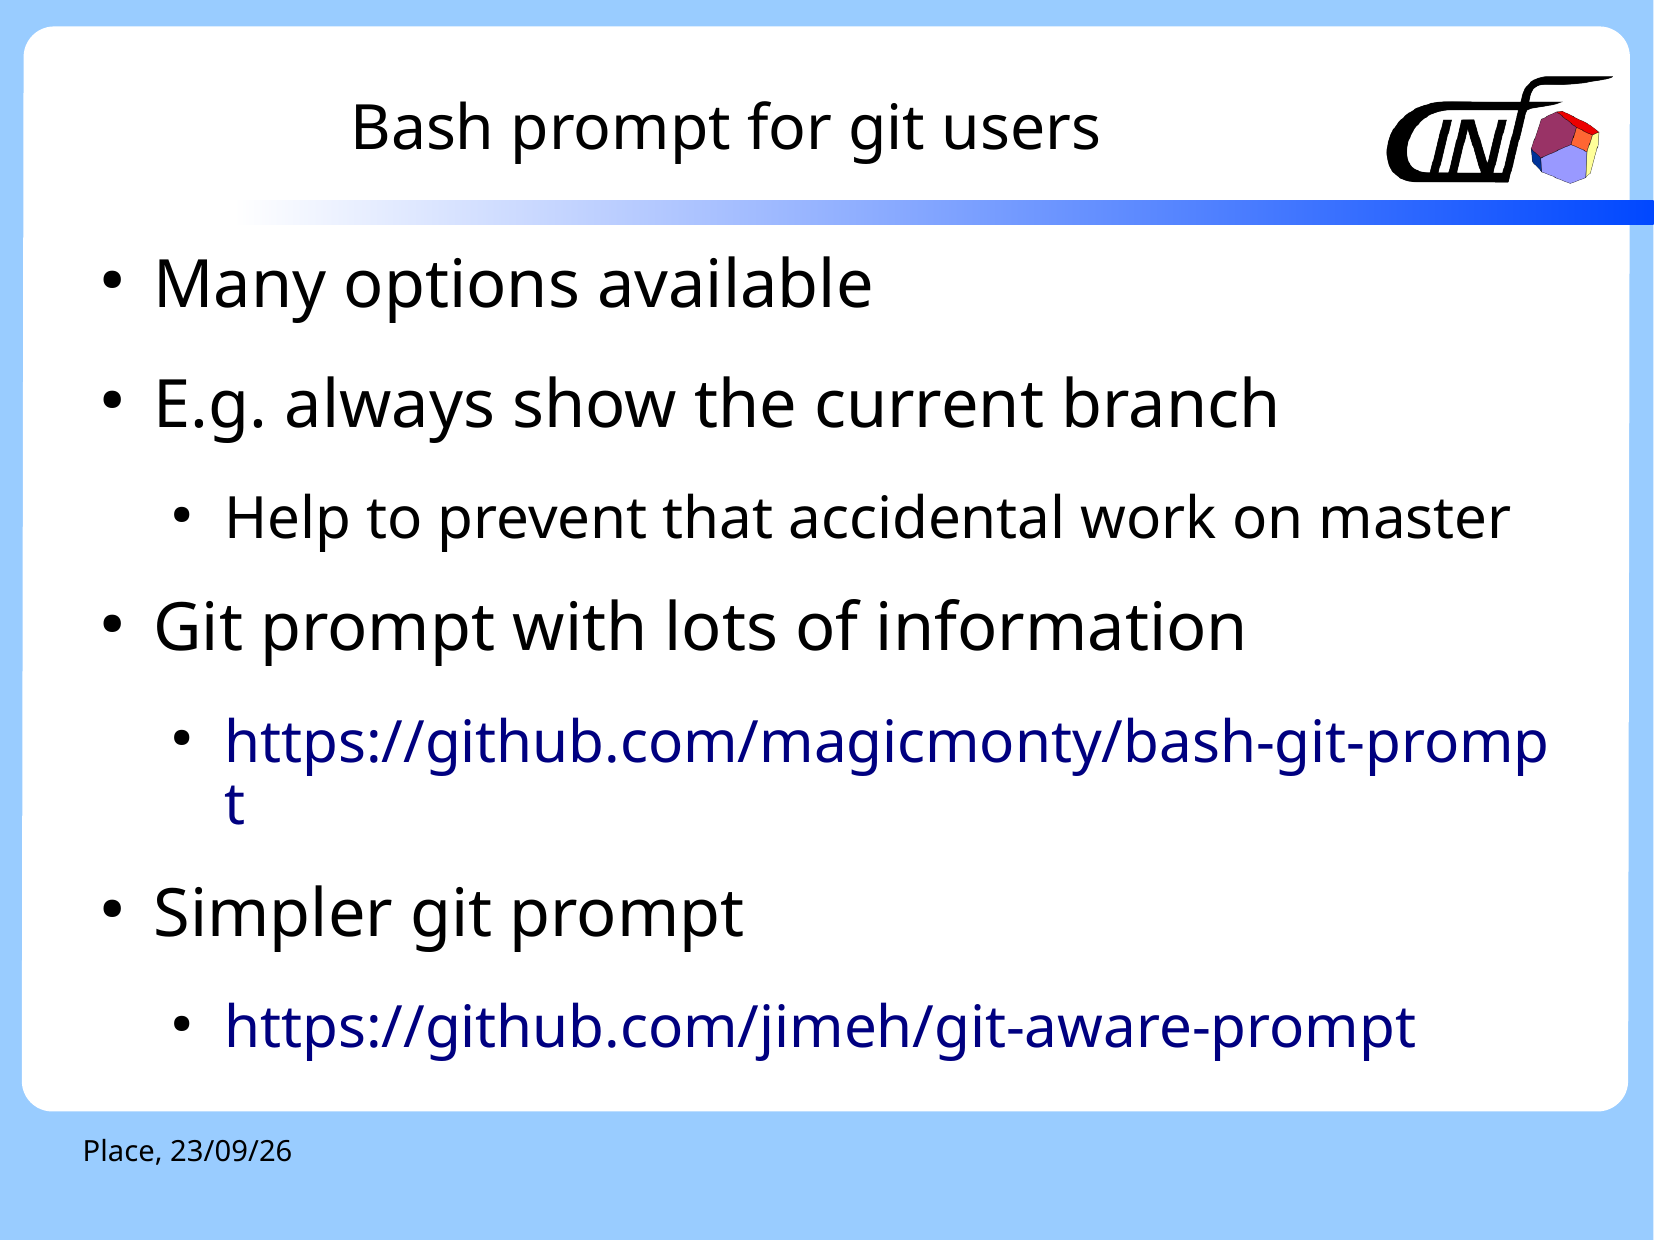

# Bash prompt for git users
Many options available
E.g. always show the current branch
Help to prevent that accidental work on master
Git prompt with lots of information
https://github.com/magicmonty/bash-git-prompt
Simpler git prompt
https://github.com/jimeh/git-aware-prompt